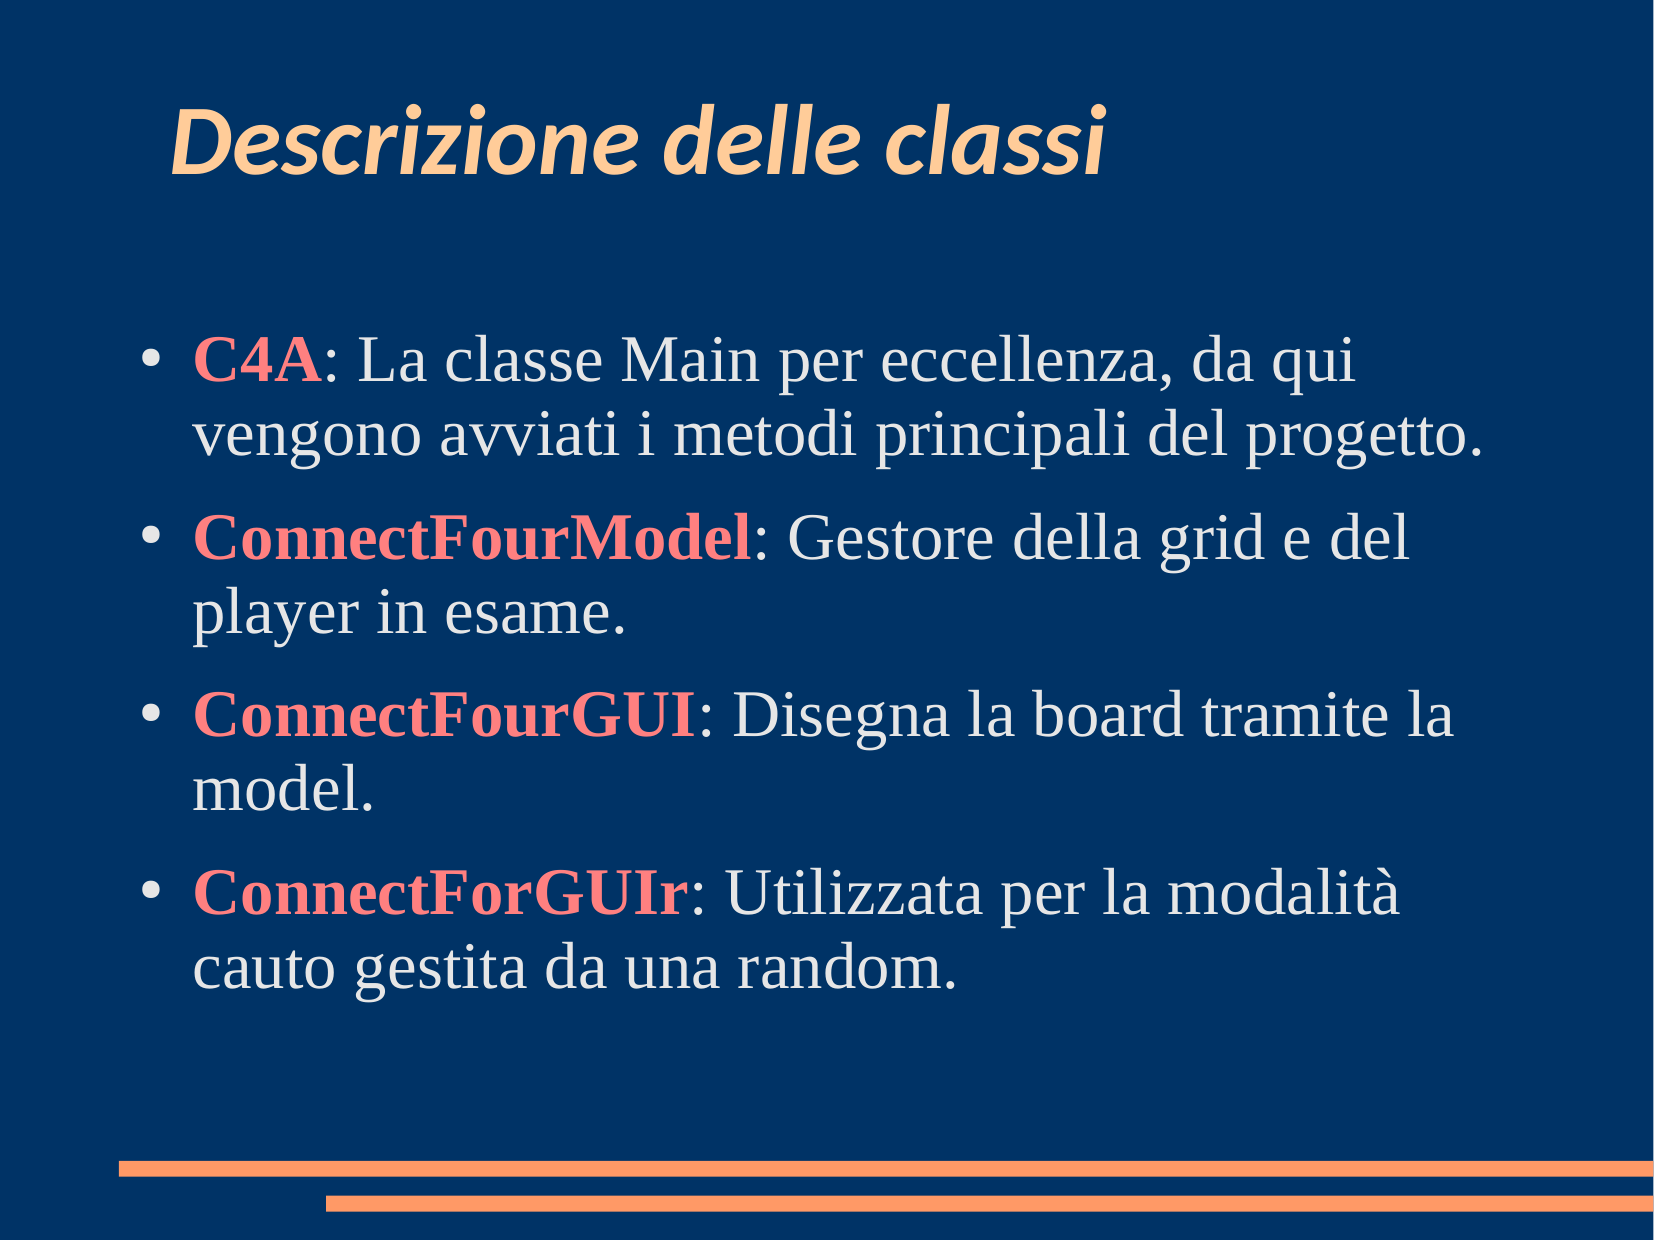

Descrizione delle classi
# C4A: La classe Main per eccellenza, da qui vengono avviati i metodi principali del progetto.
ConnectFourModel: Gestore della grid e del player in esame.
ConnectFourGUI: Disegna la board tramite la model.
ConnectForGUIr: Utilizzata per la modalità cauto gestita da una random.